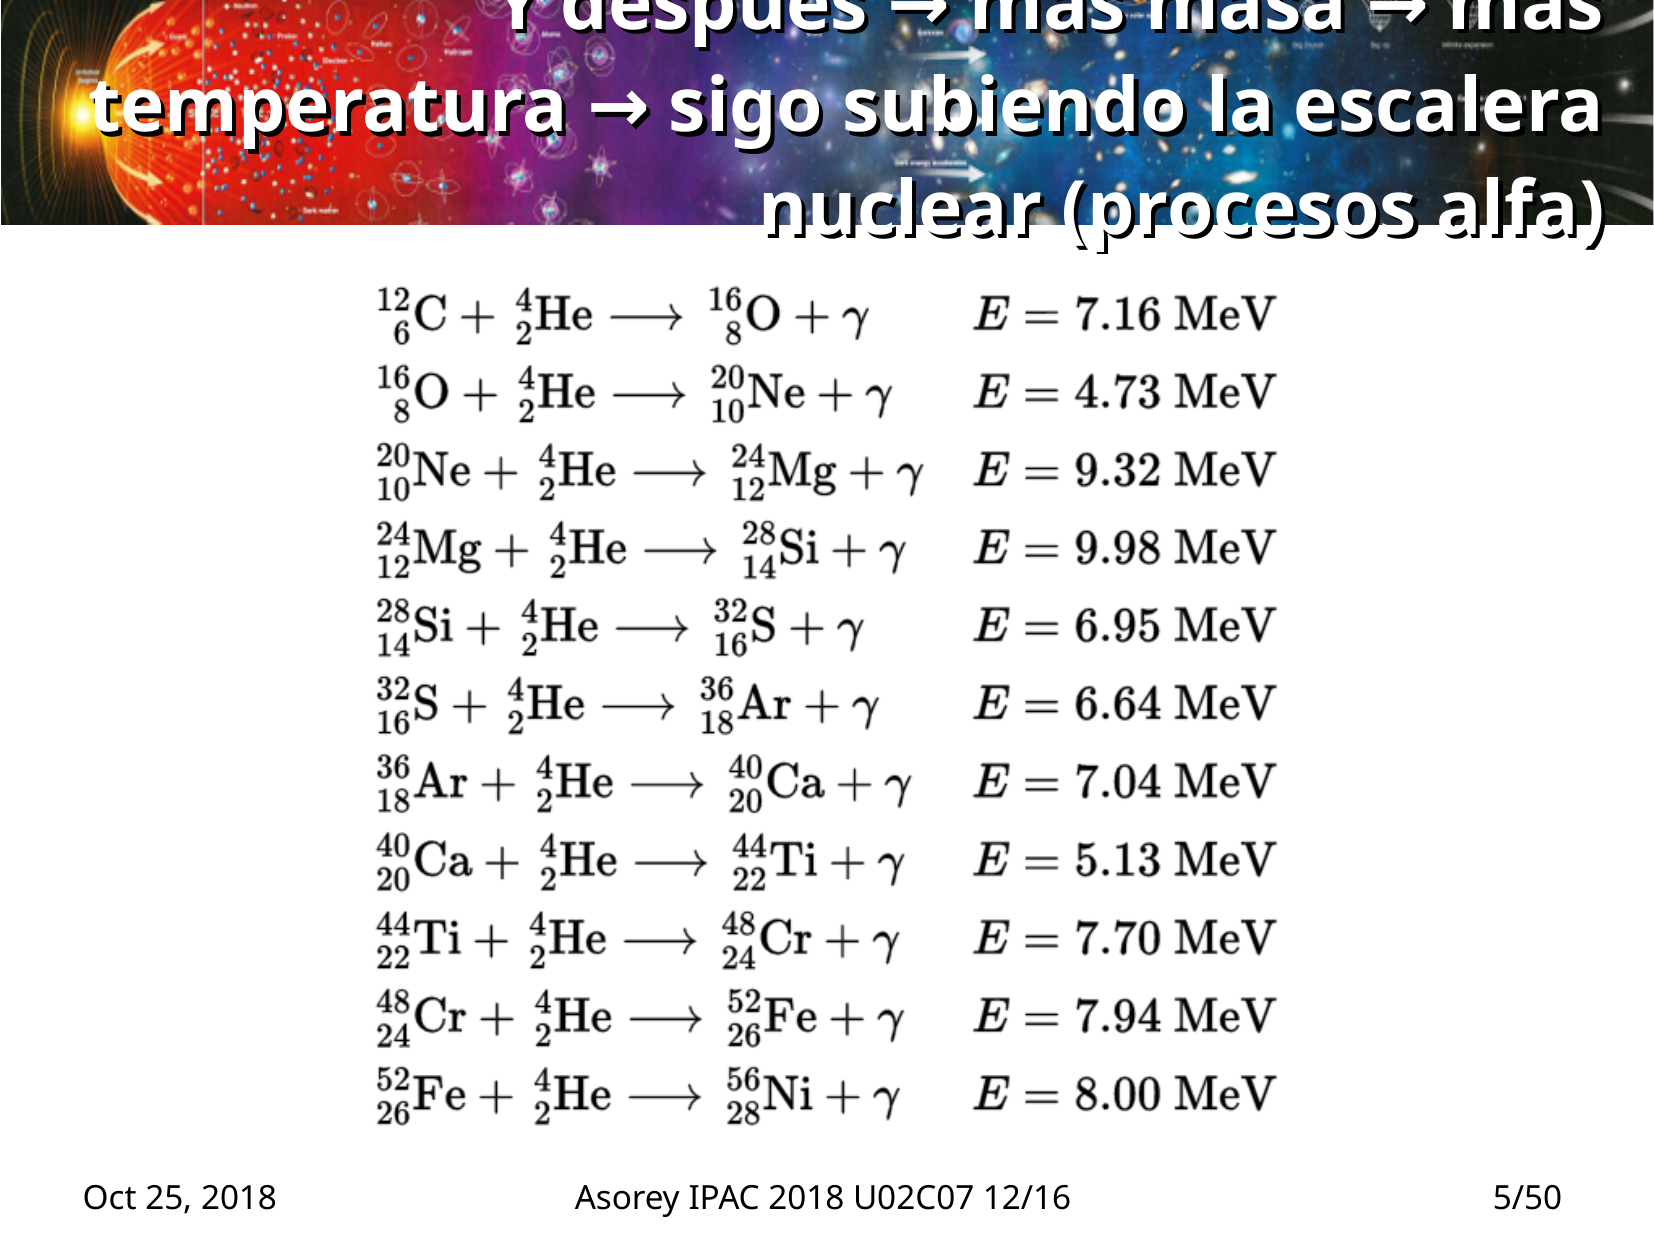

# Y despúes → más masa → más temperatura → sigo subiendo la escalera nuclear (procesos alfa)
Oct 25, 2018
Asorey IPAC 2018 U02C07 12/16
5